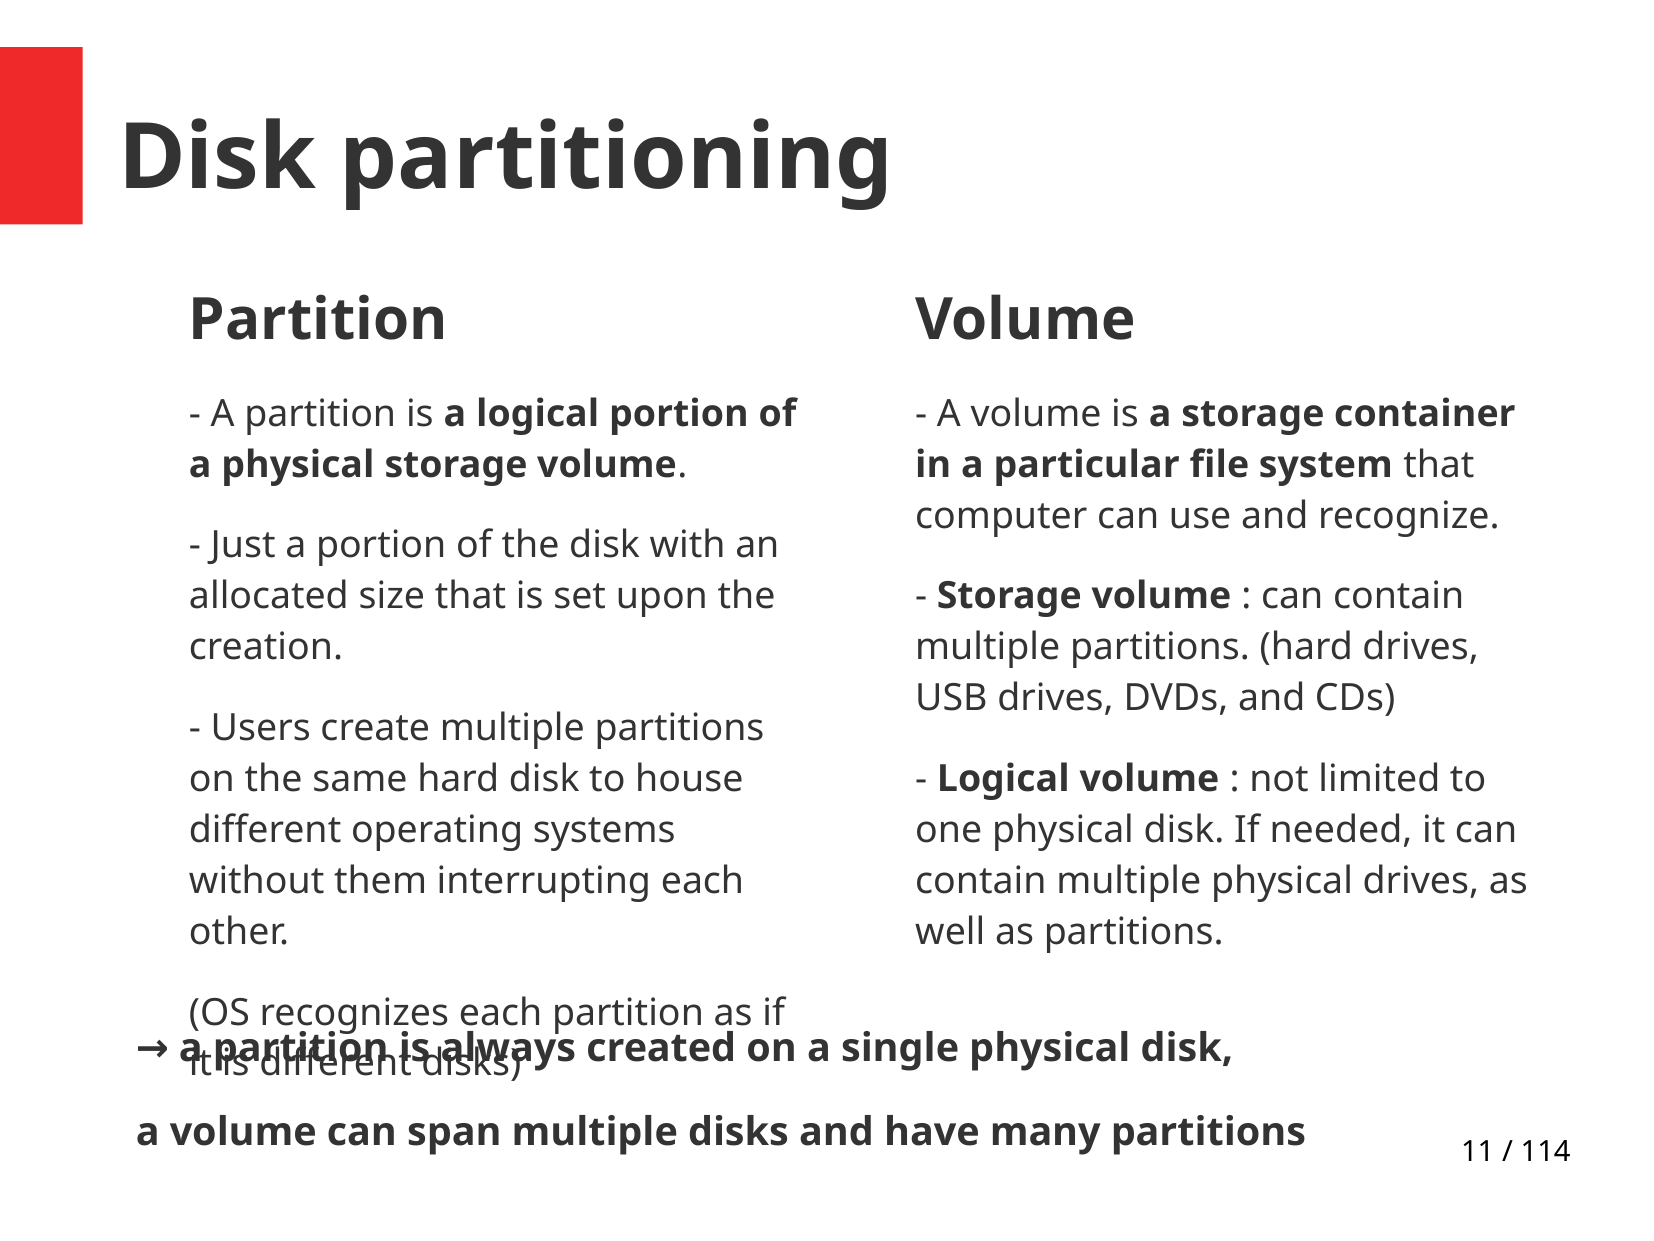

# Disk partitioning
Partition
- A partition is a logical portion of a physical storage volume.
- Just a portion of the disk with an allocated size that is set upon the creation.
- Users create multiple partitions on the same hard disk to house different operating systems without them interrupting each other.
(OS recognizes each partition as if it is different disks)
Volume
- A volume is a storage container in a particular file system that computer can use and recognize.
- Storage volume : can contain multiple partitions. (hard drives, USB drives, DVDs, and CDs)
- Logical volume : not limited to one physical disk. If needed, it can contain multiple physical drives, as well as partitions.
→ a partition is always created on a single physical disk,
a volume can span multiple disks and have many partitions
11